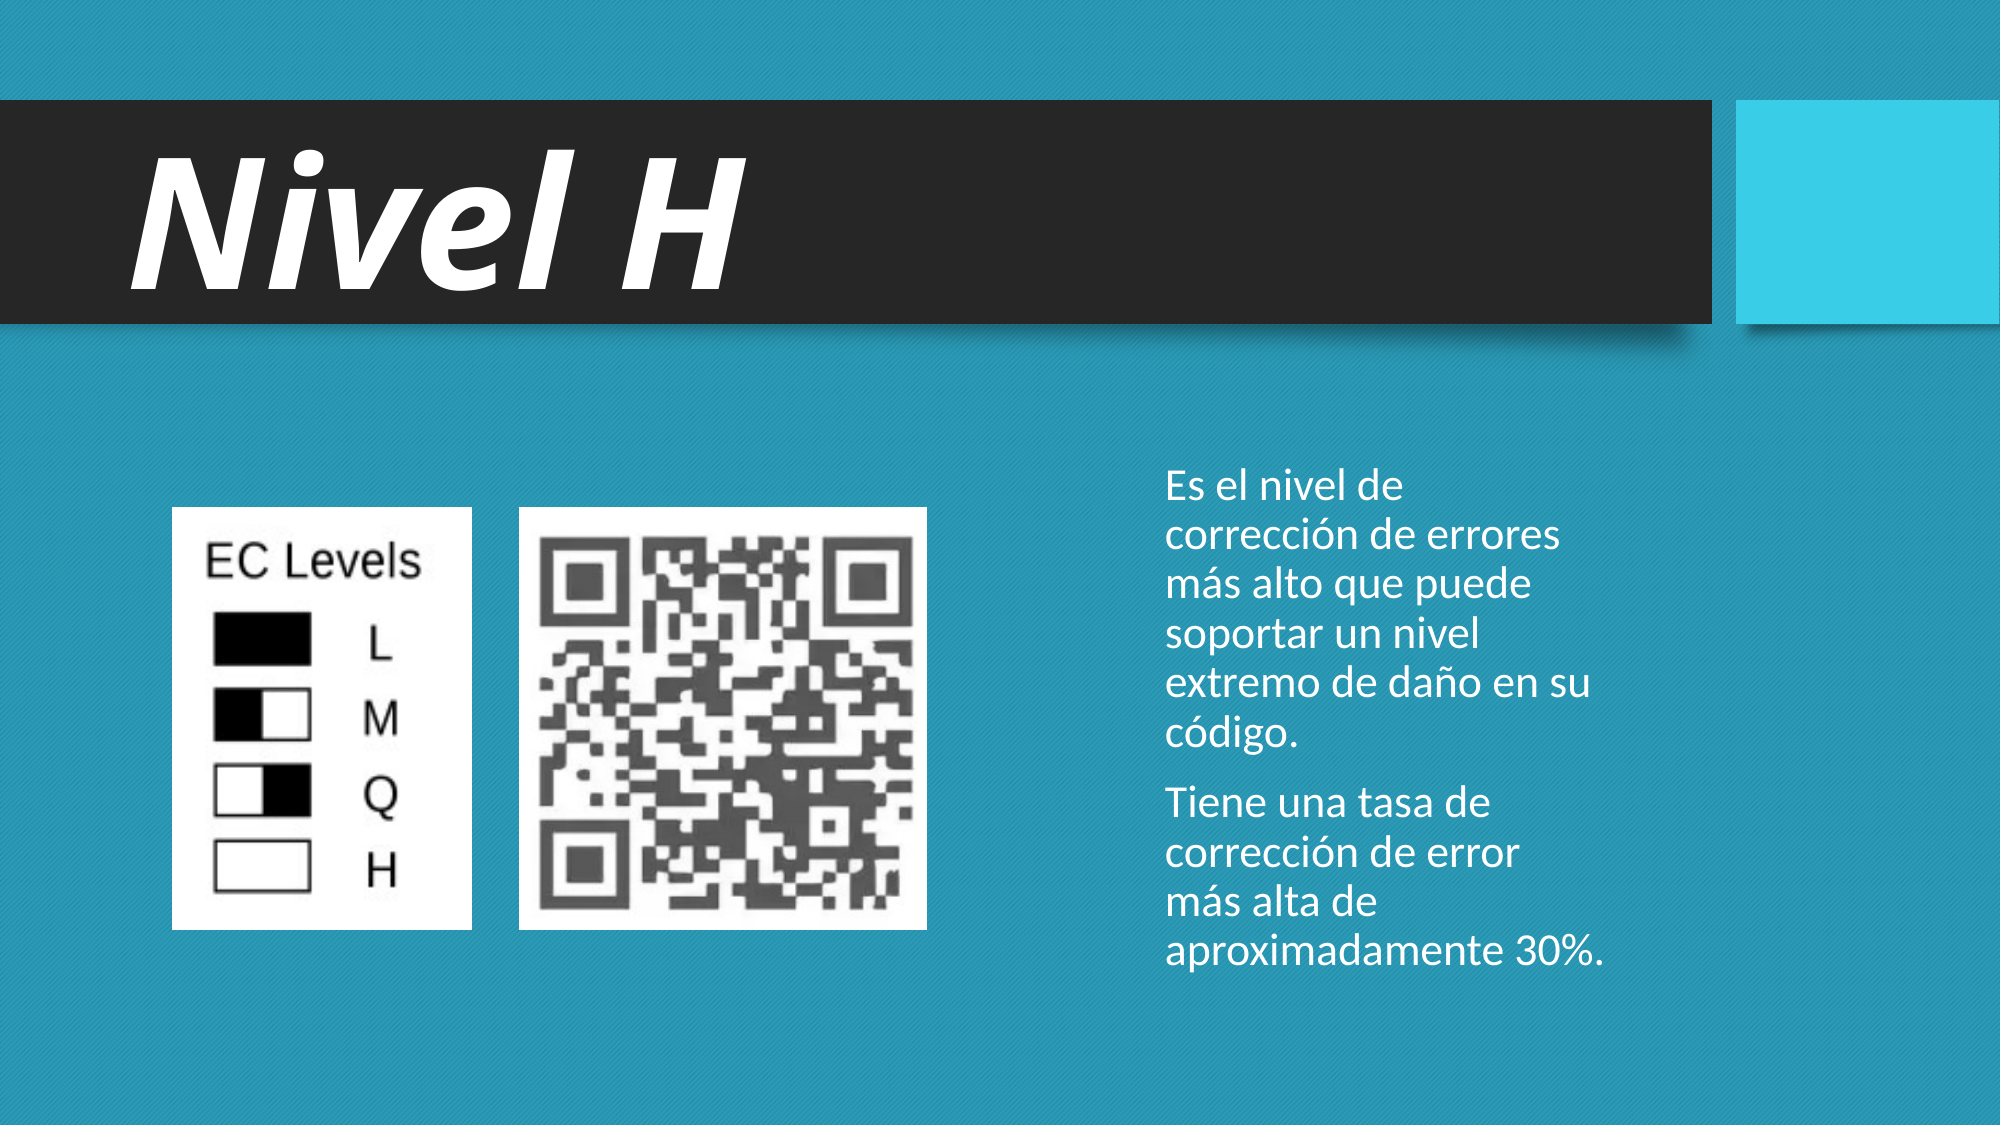

# Nivel H
Es el nivel de corrección de errores más alto que puede soportar un nivel extremo de daño en su código.
Tiene una tasa de corrección de error más alta de aproximadamente 30%.